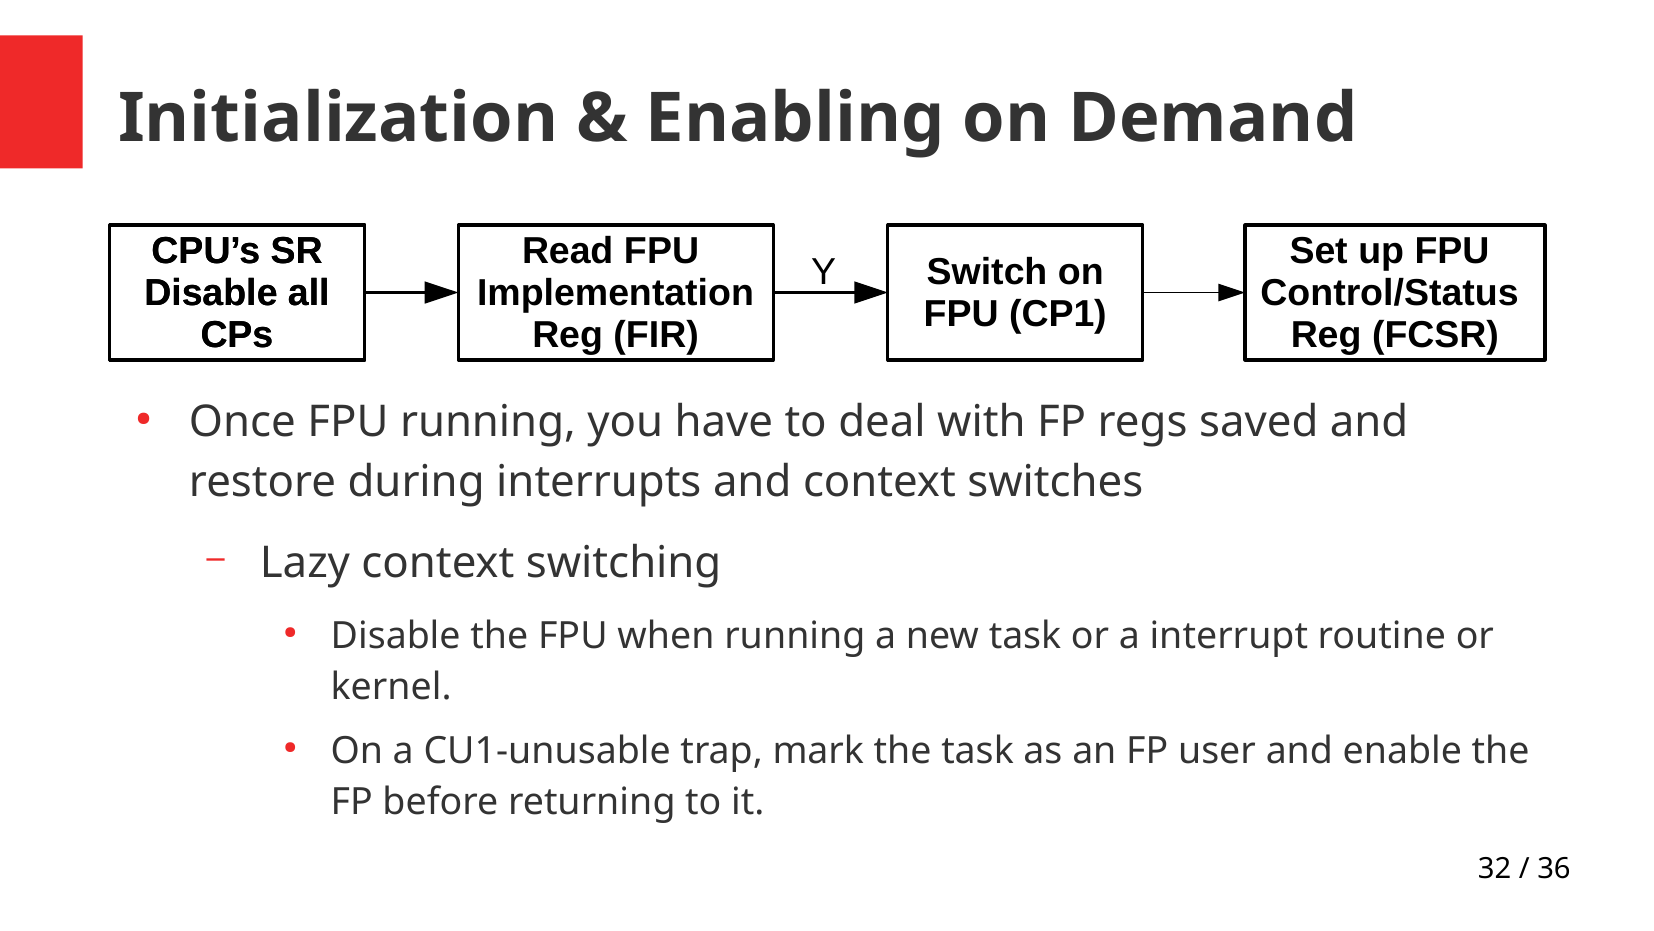

# Initialization & Enabling on Demand
CPU’s SR
Disable all
CPs
CPU’s SR
Disable all
CPs
Read FPU
Implementation
Reg (FIR)
Switch on
FPU (CP1)
Set up FPU
Control/Status
Reg (FCSR)
Y
Once FPU running, you have to deal with FP regs saved and restore during interrupts and context switches
Lazy context switching
Disable the FPU when running a new task or a interrupt routine or kernel.
On a CU1-unusable trap, mark the task as an FP user and enable the FP before returning to it.
32